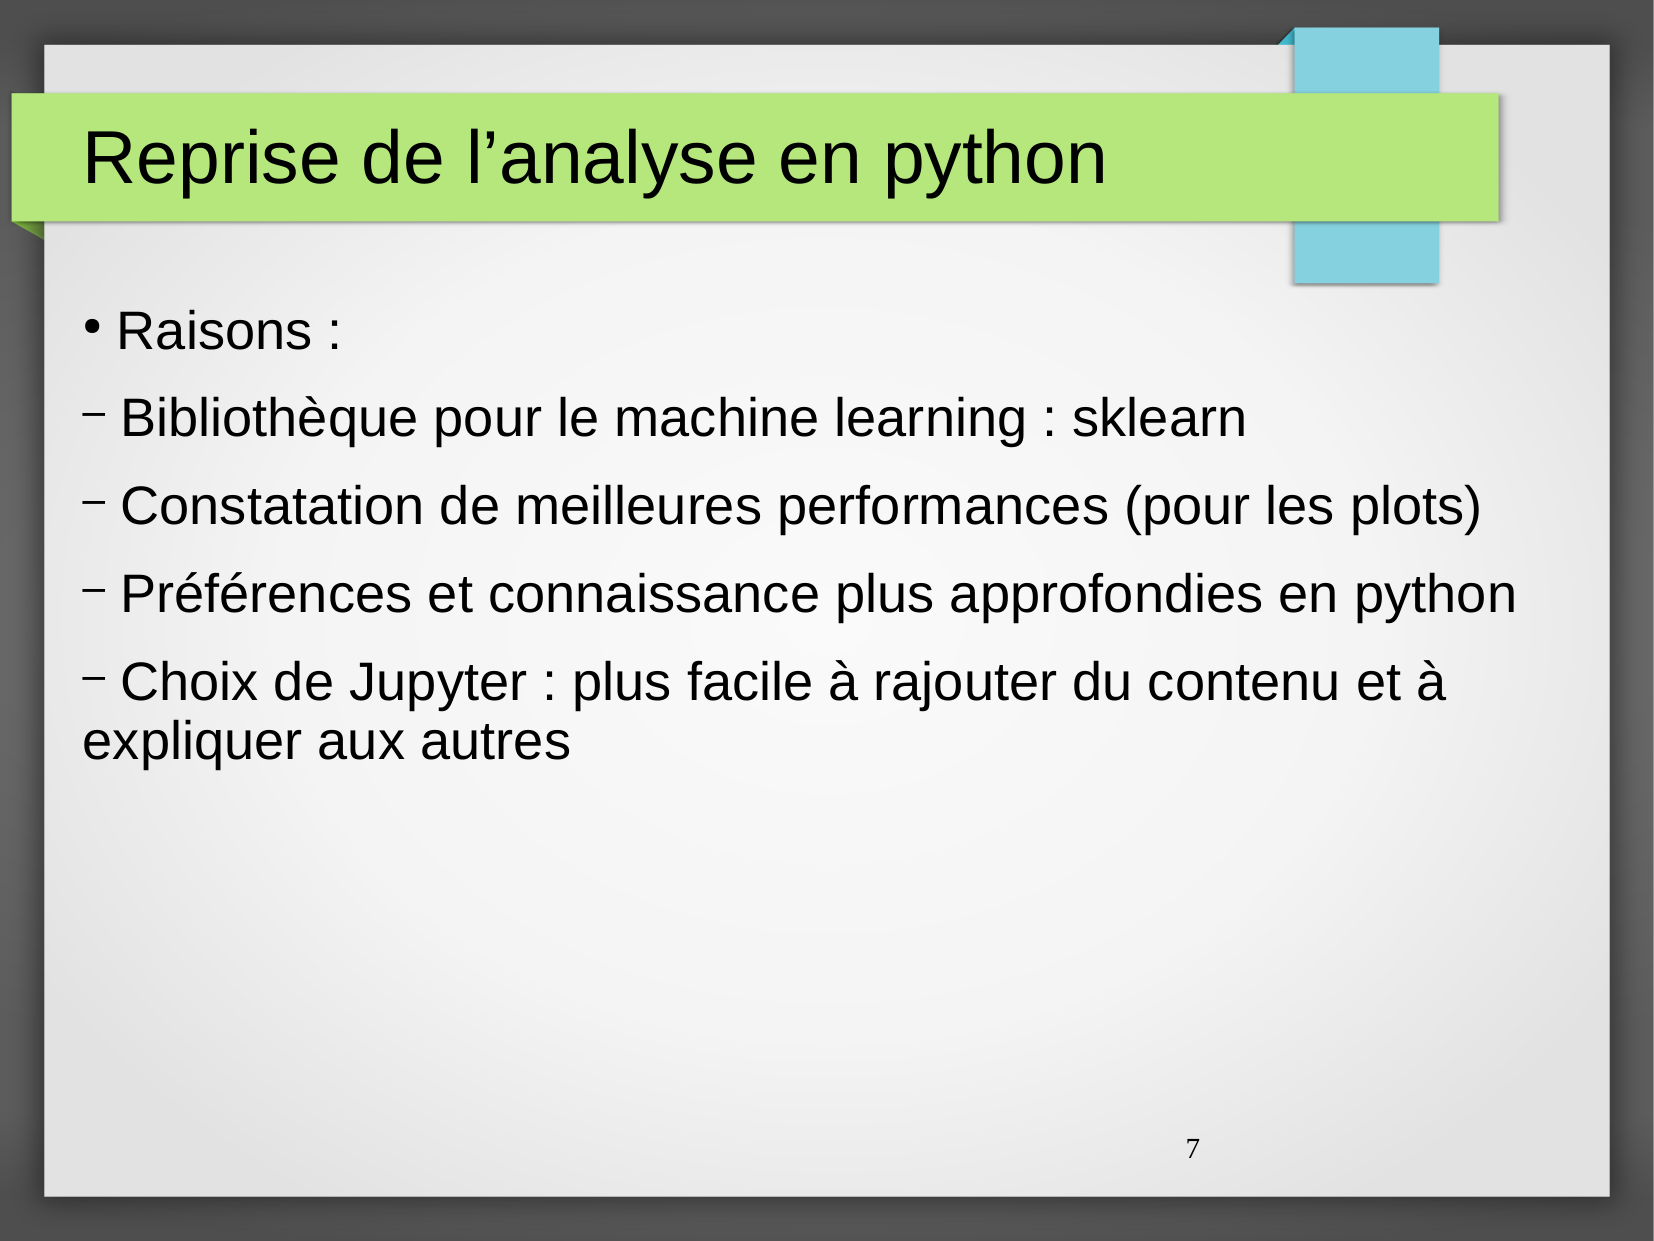

# Reprise de l’analyse en python
 Raisons :
 Bibliothèque pour le machine learning : sklearn
 Constatation de meilleures performances (pour les plots)
 Préférences et connaissance plus approfondies en python
 Choix de Jupyter : plus facile à rajouter du contenu et à expliquer aux autres